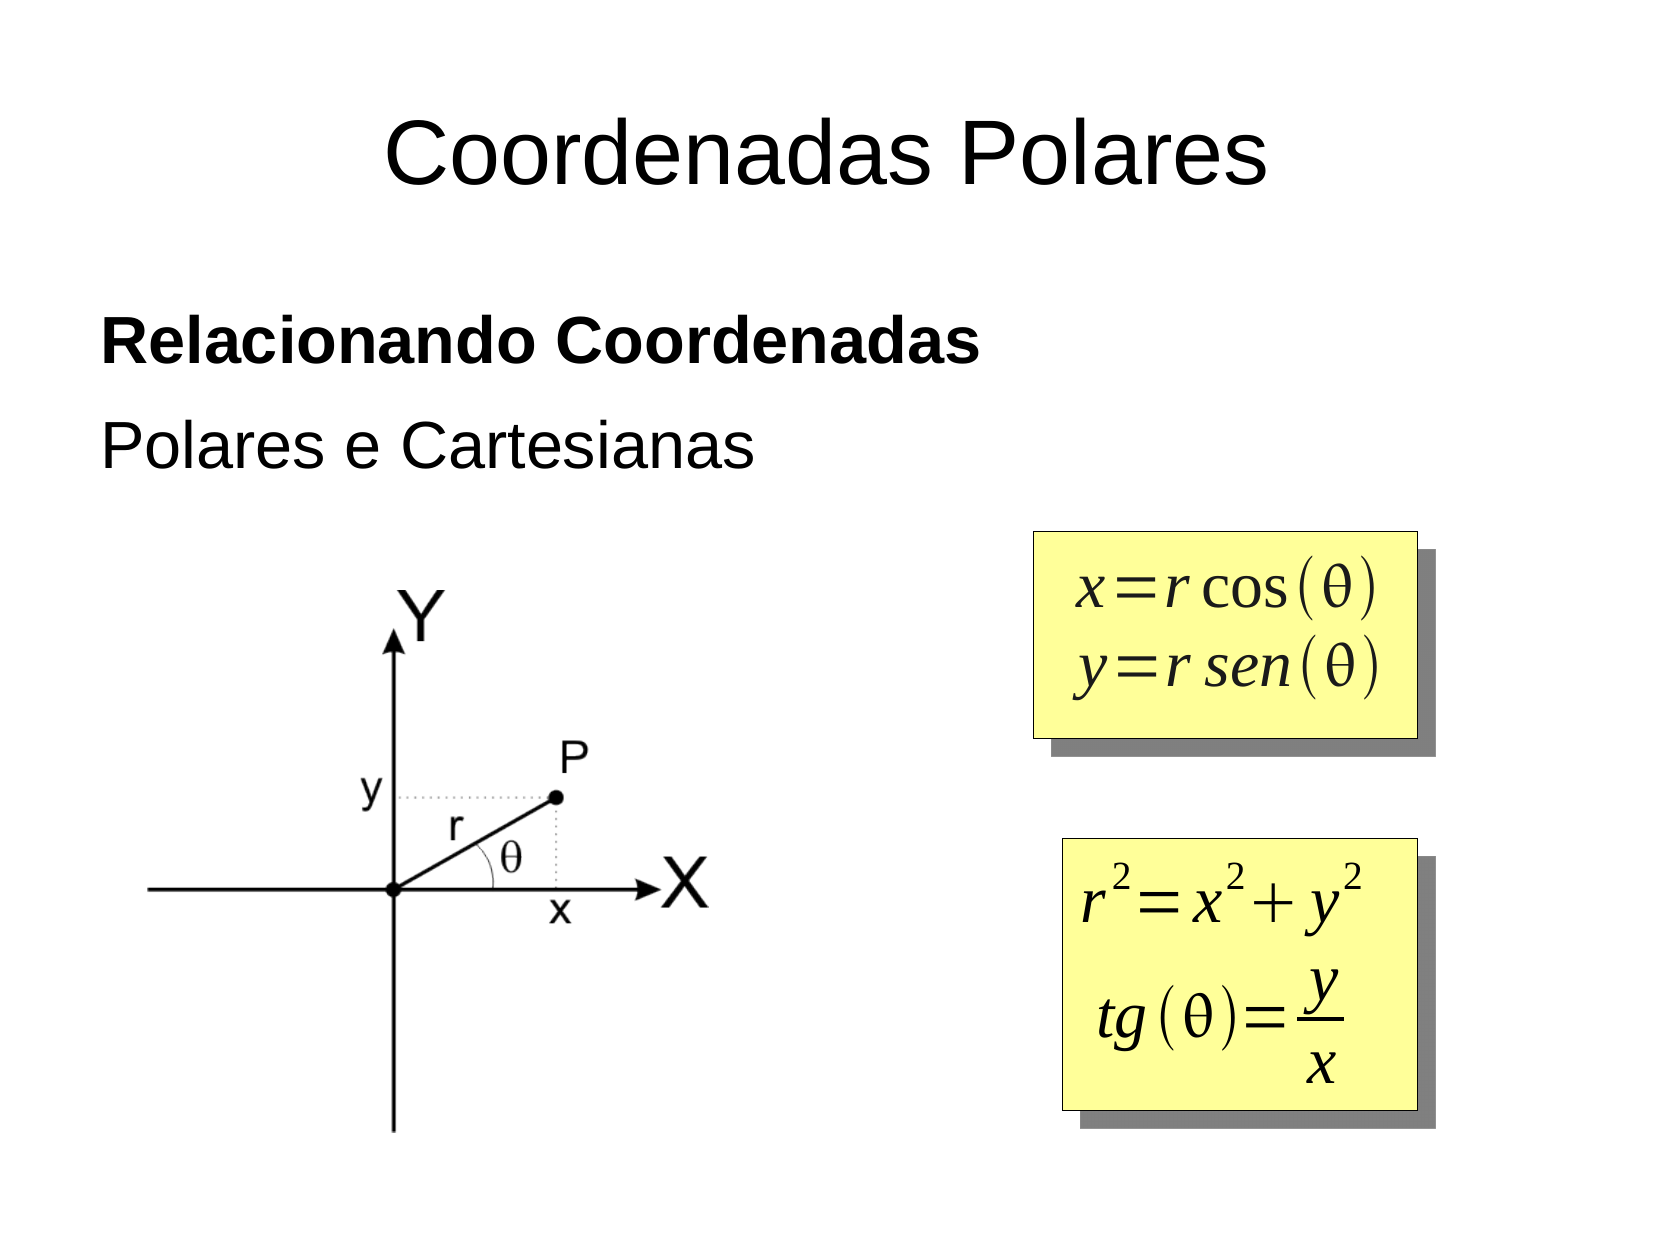

Coordenadas Polares
Coordenadas Polares
# Relacionando Coordenadas
Polares e Cartesianas